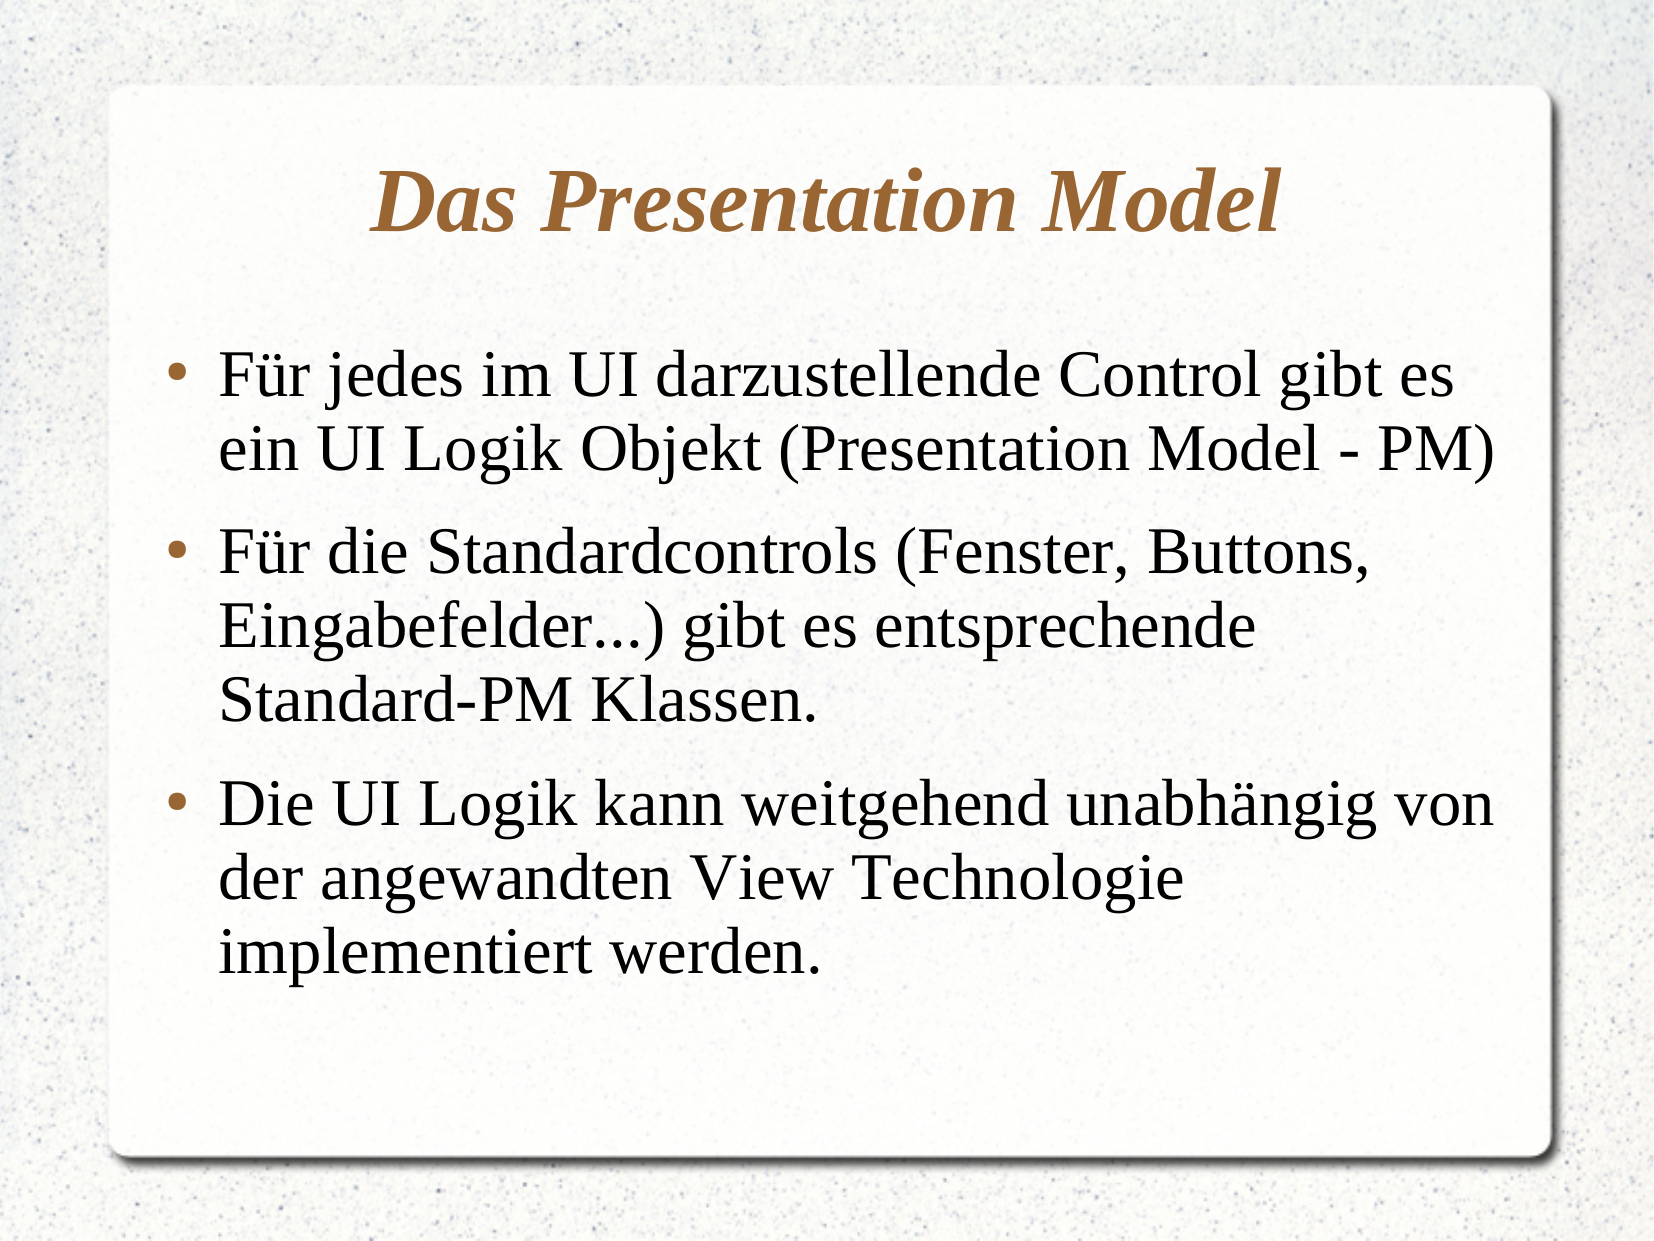

# Das Presentation Model
Für jedes im UI darzustellende Control gibt es ein UI Logik Objekt (Presentation Model - PM)
Für die Standardcontrols (Fenster, Buttons, Eingabefelder...) gibt es entsprechende Standard-PM Klassen.
Die UI Logik kann weitgehend unabhängig von der angewandten View Technologie implementiert werden.